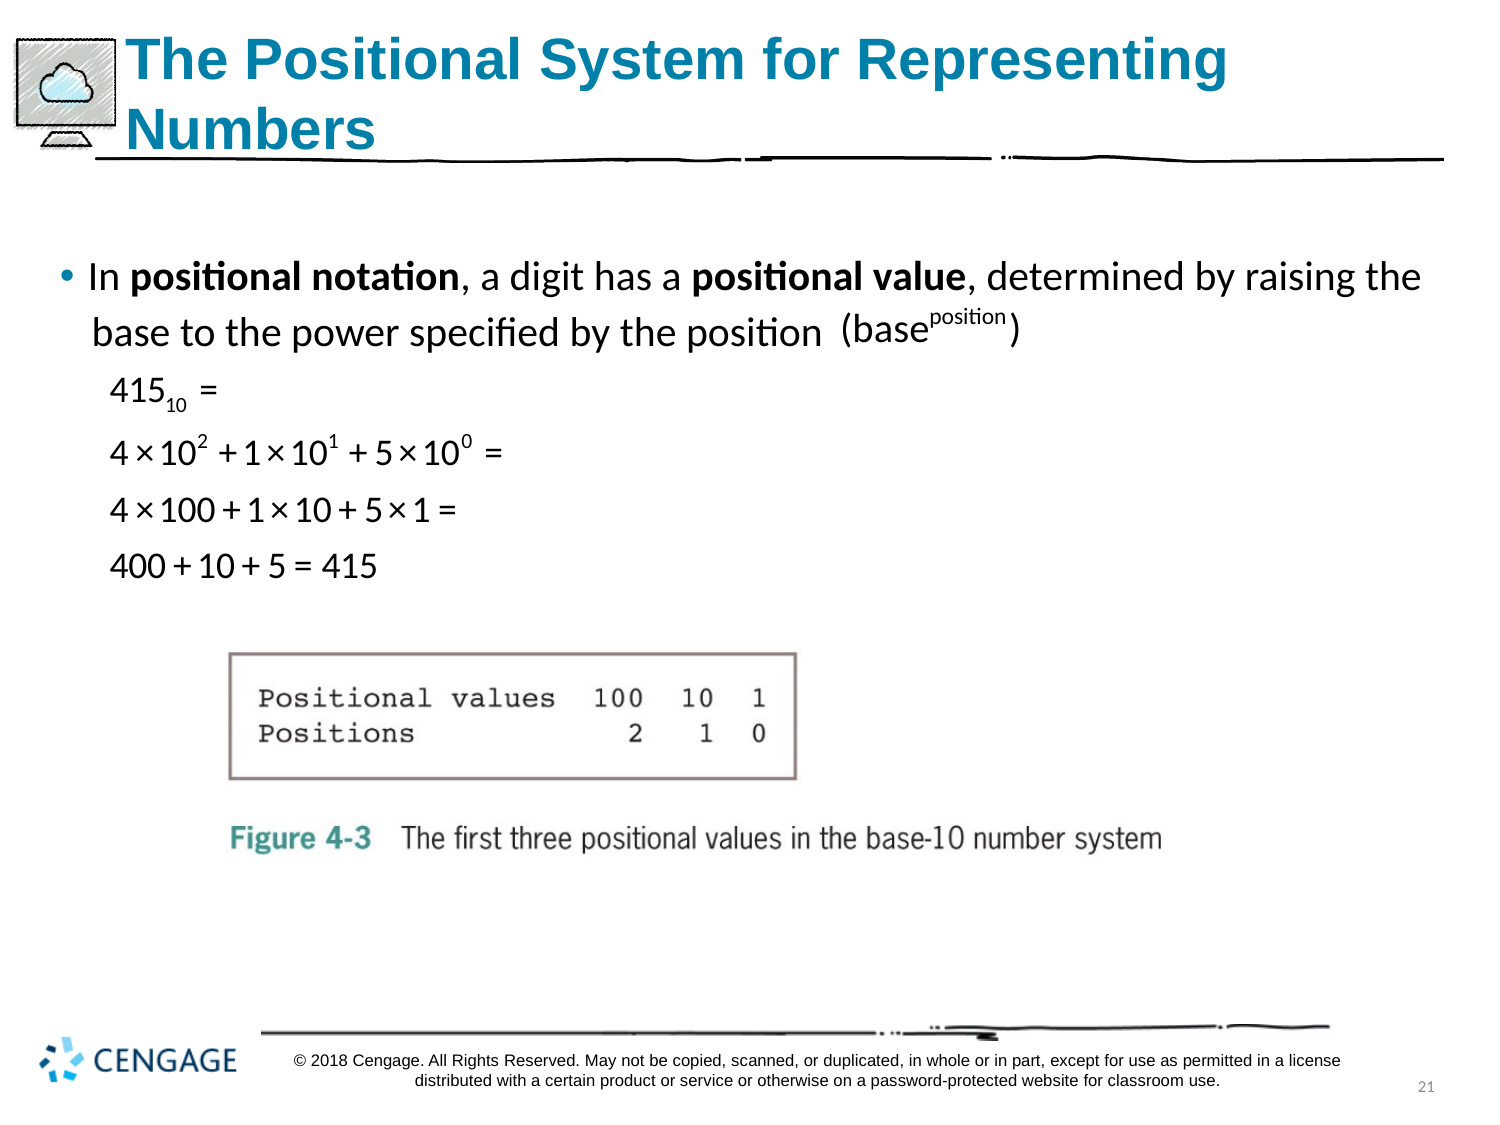

# The Positional System for Representing Numbers
In positional notation, a digit has a positional value, determined by raising the
base to the power specified by the position
© 2018 Cengage. All Rights Reserved. May not be copied, scanned, or duplicated, in whole or in part, except for use as permitted in a license distributed with a certain product or service or otherwise on a password-protected website for classroom use.